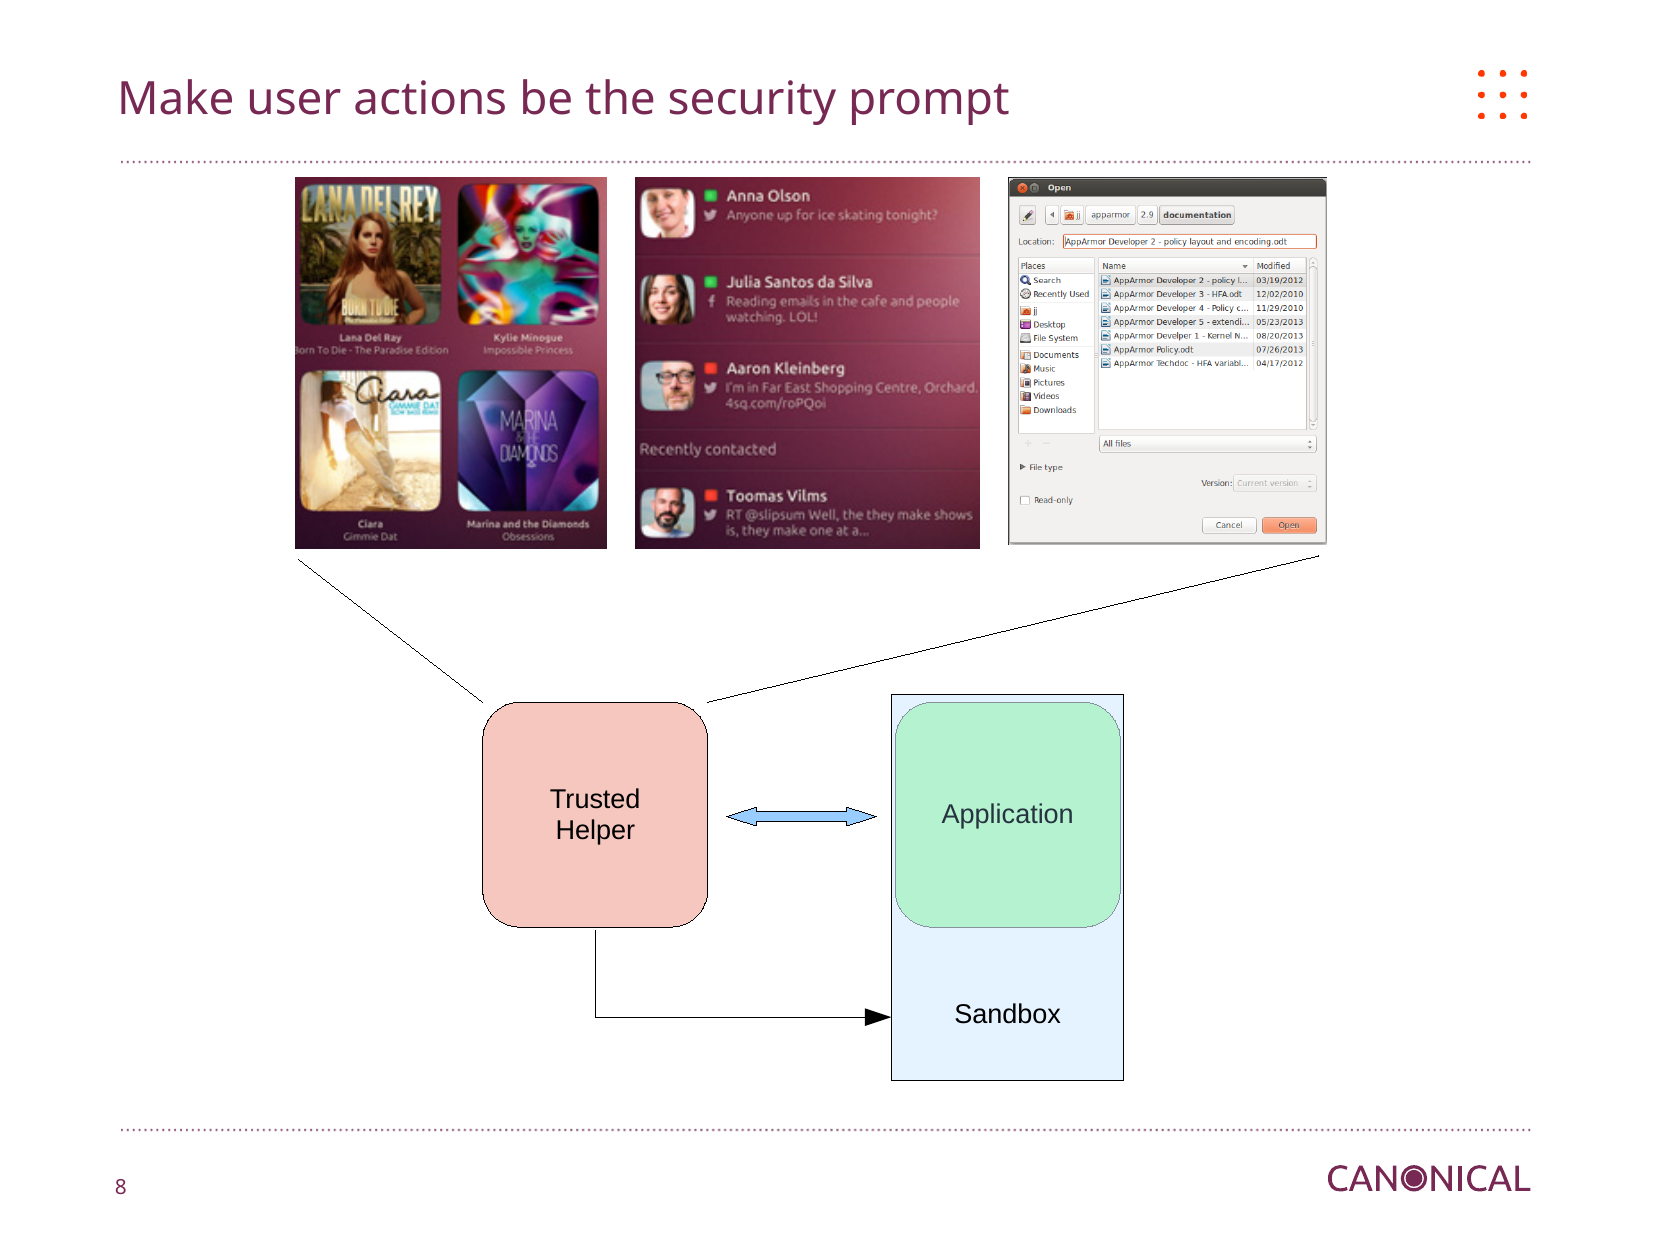

# Make user actions be the security prompt
Trusted
Helper
Application
Sandbox